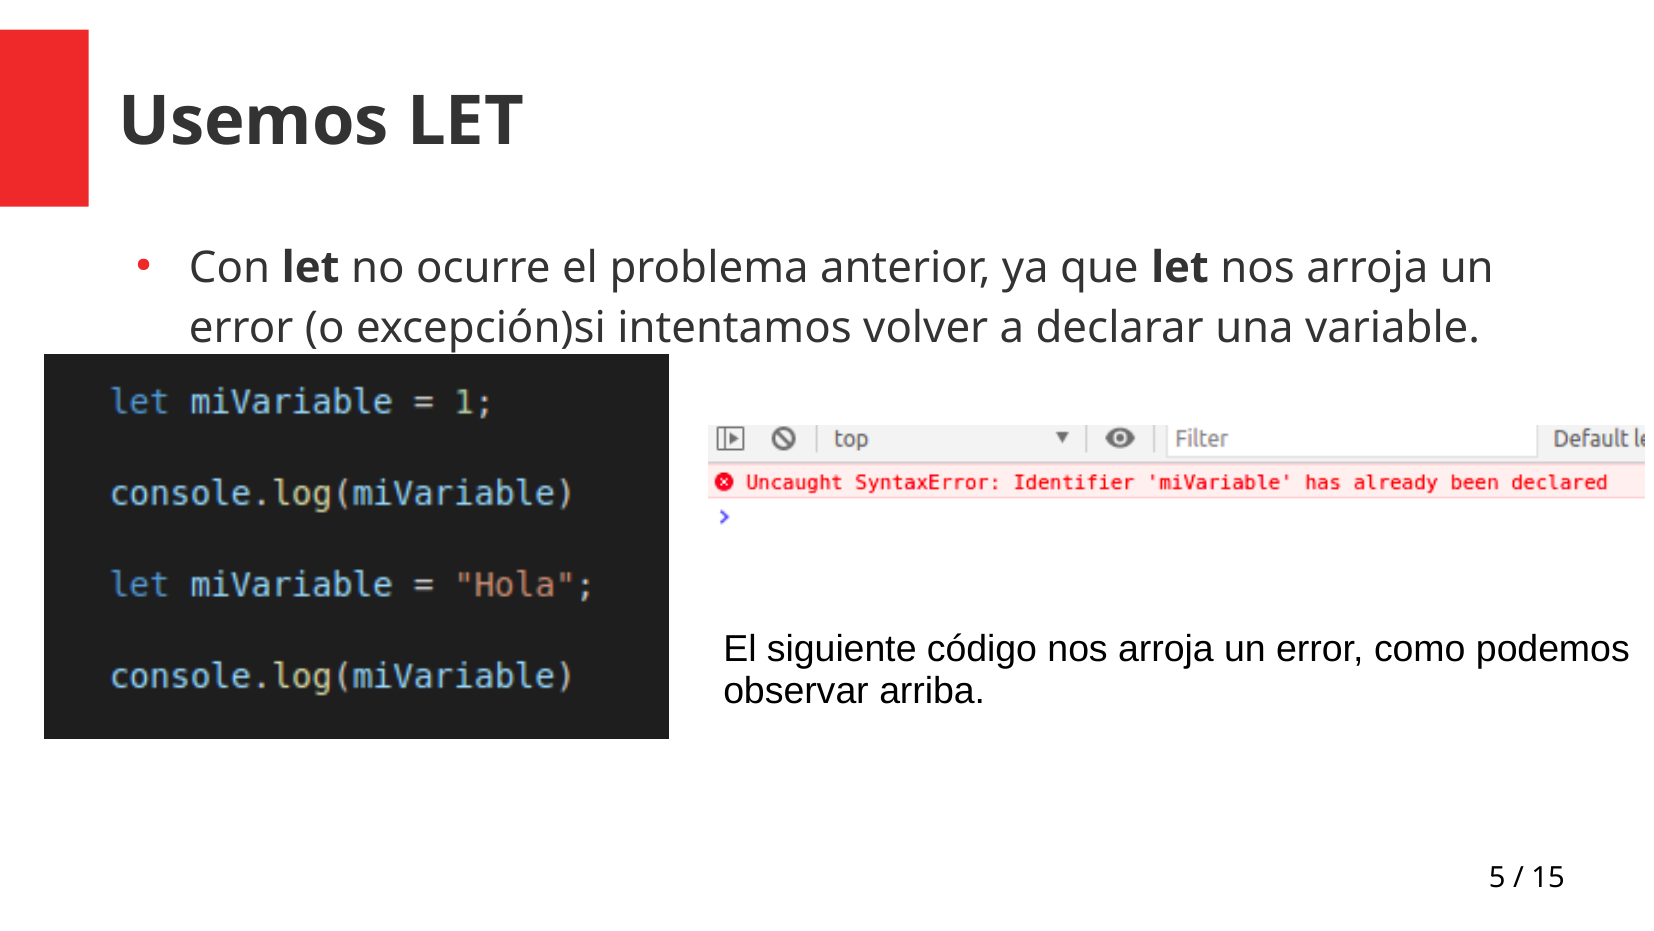

# Usemos LET
Con let no ocurre el problema anterior, ya que let nos arroja un error (o excepción)si intentamos volver a declarar una variable.
El siguiente código nos arroja un error, como podemos
observar arriba.
5